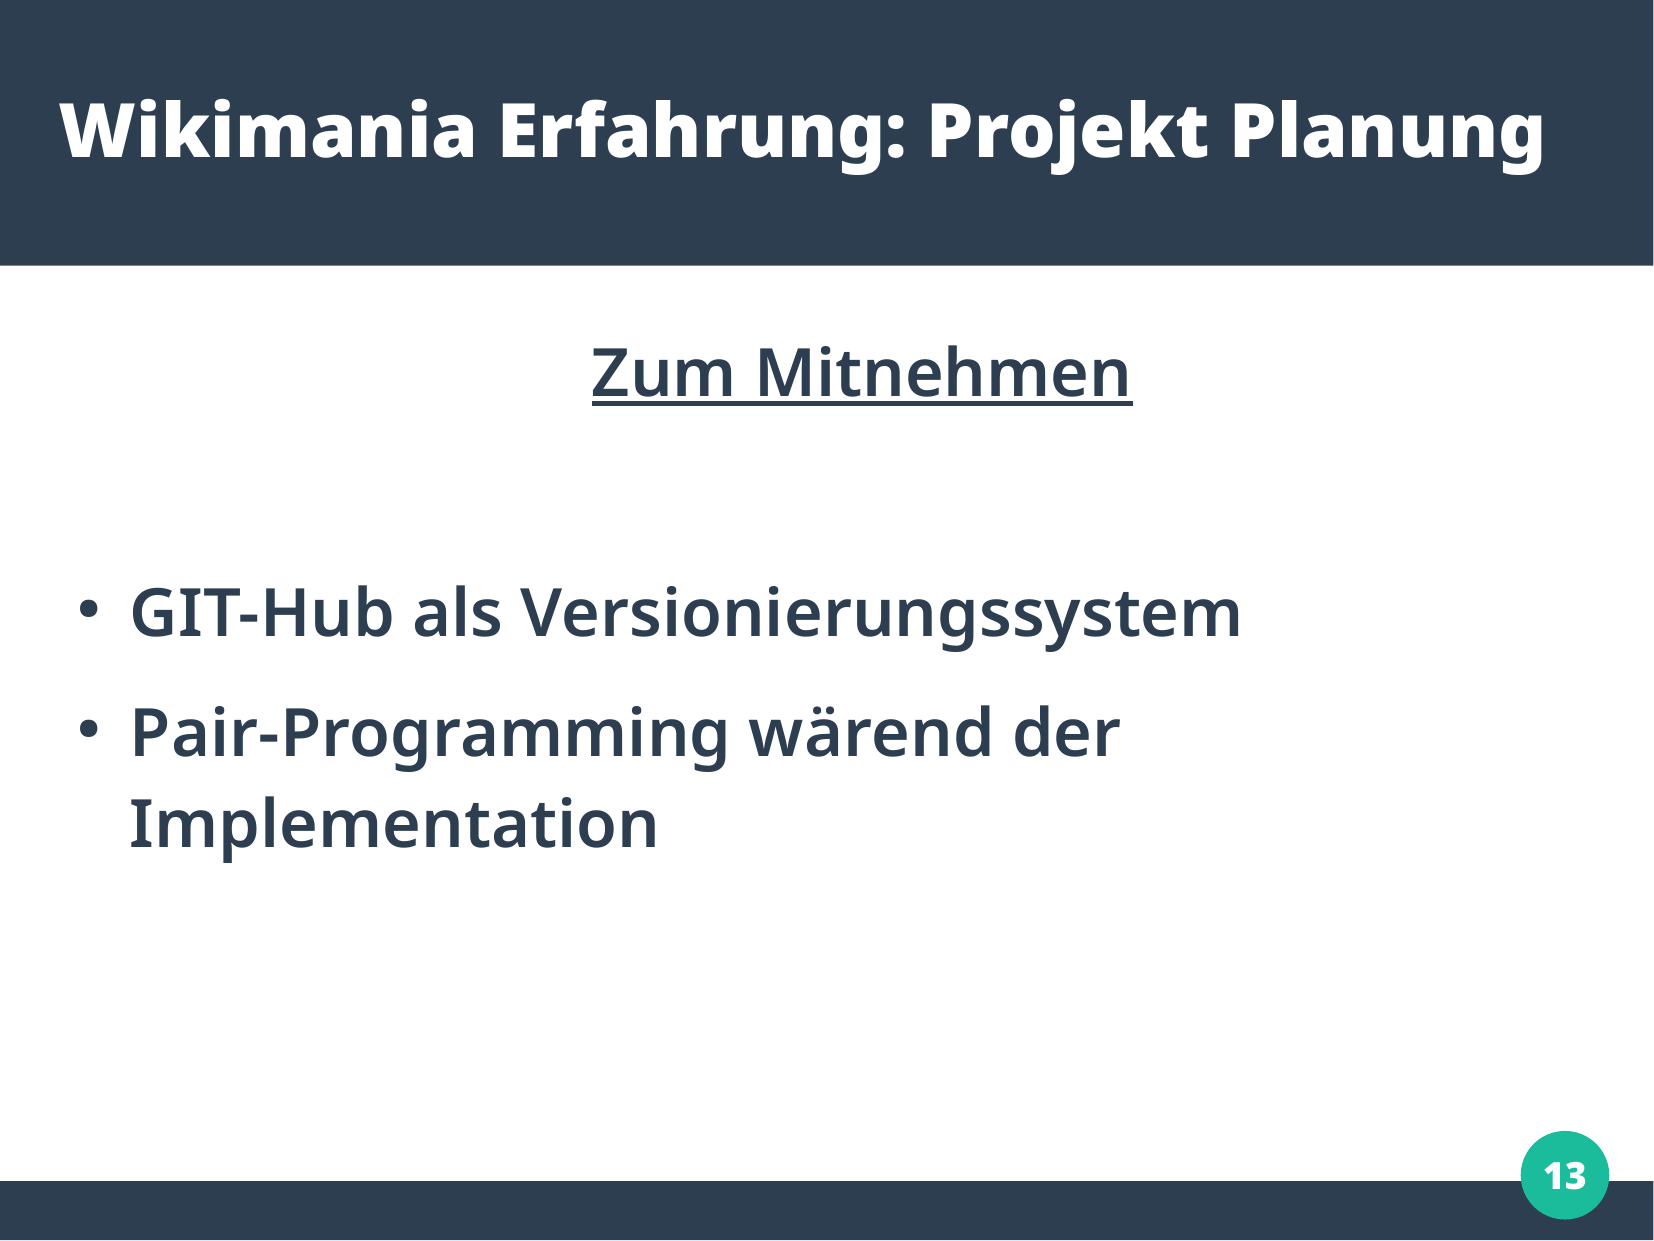

# Wikimania Erfahrung: Projekt Planung
Zum Mitnehmen
GIT-Hub als Versionierungssystem
Pair-Programming wärend der Implementation
13